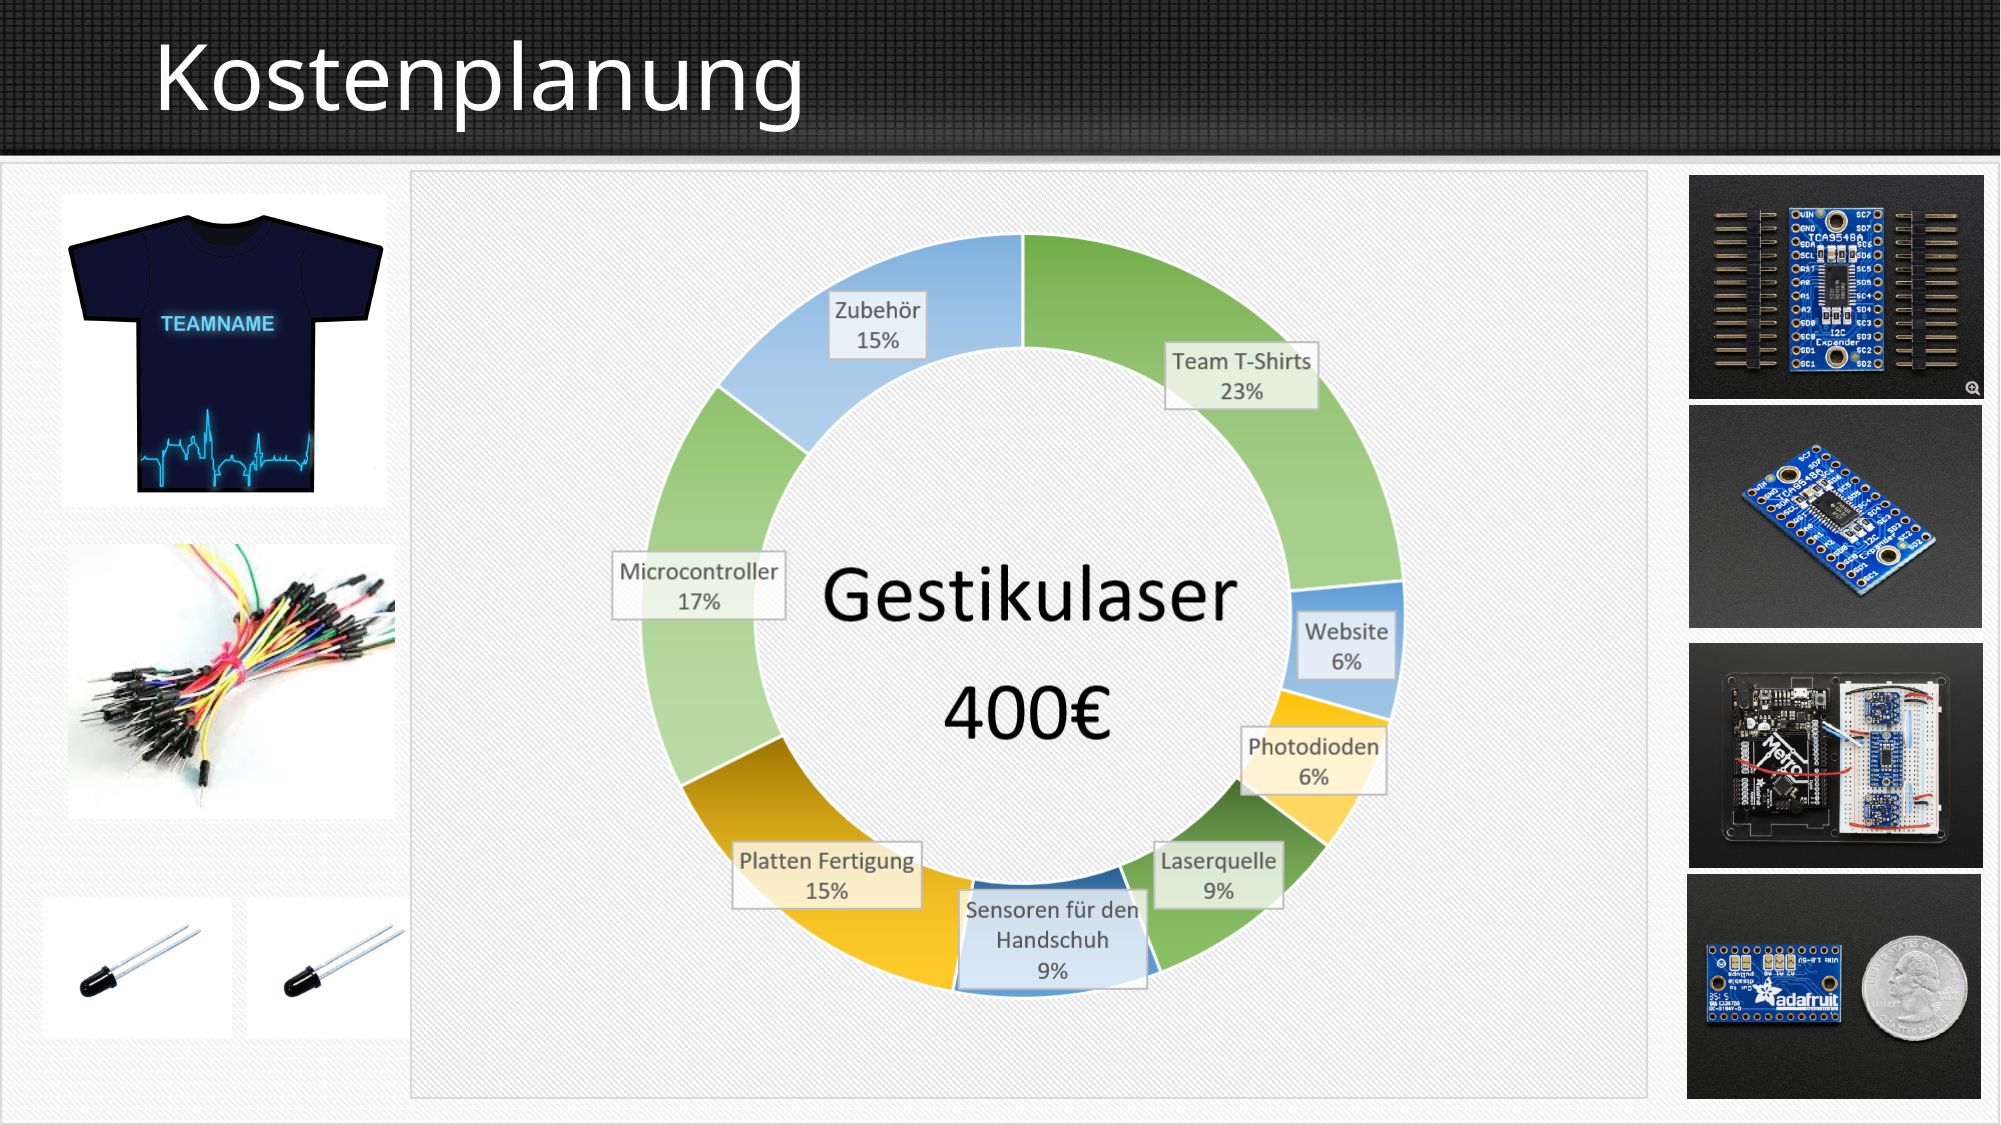

# Kostenplanung
### Chart
| Category |
|---|